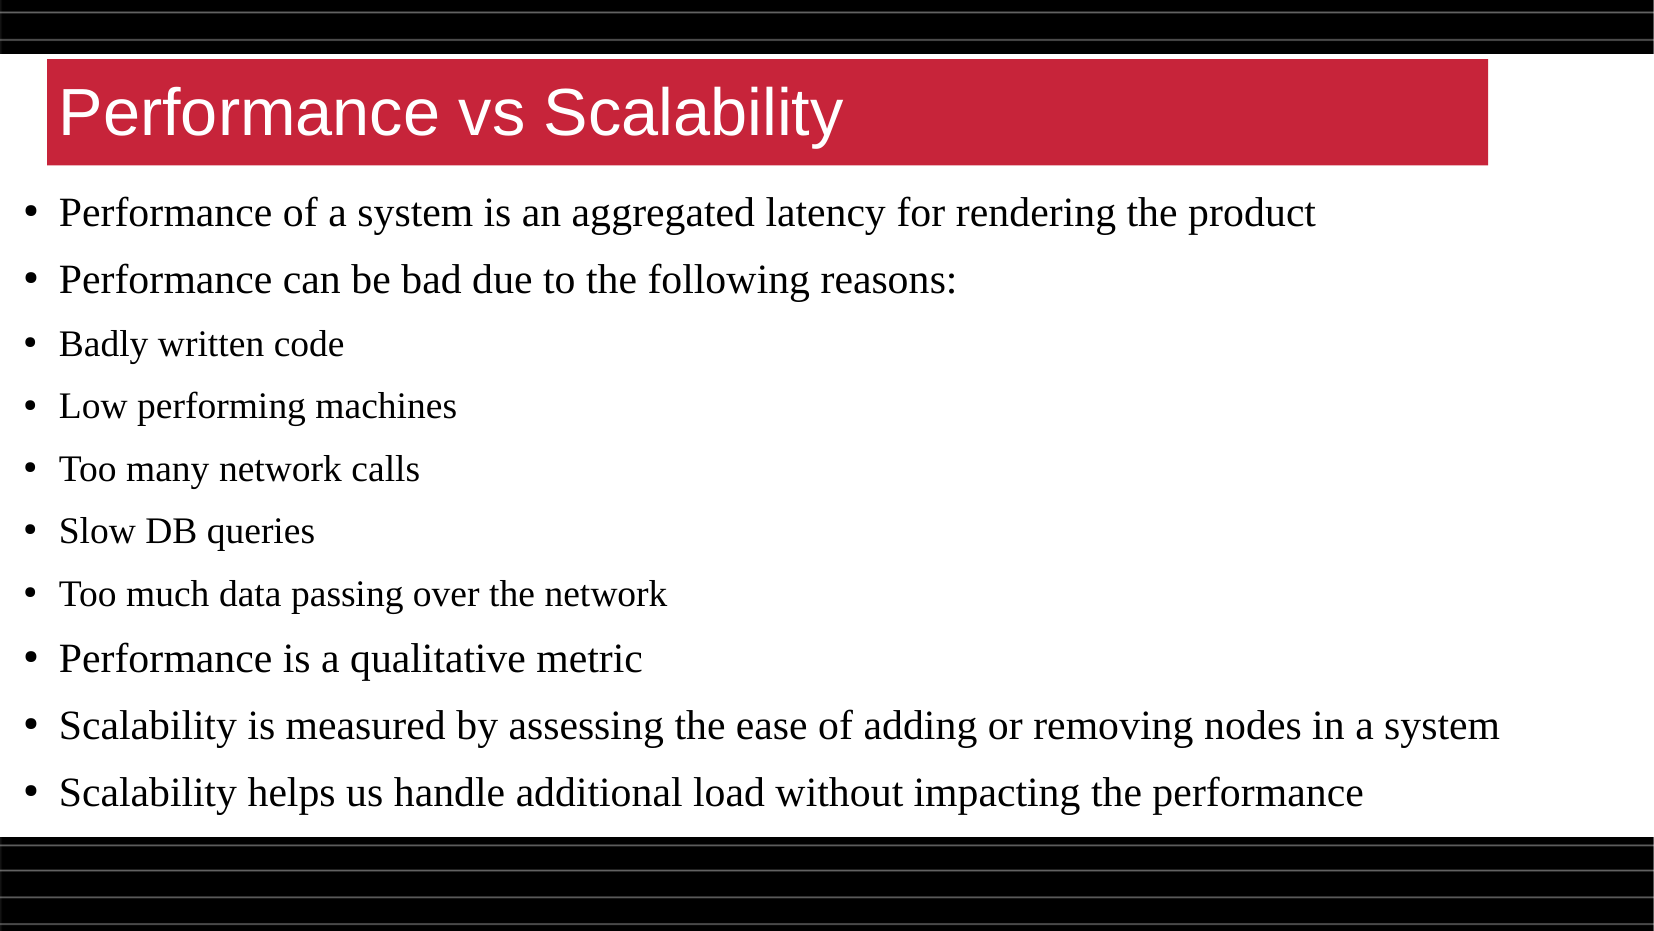

# Performance vs Scalability
Performance of a system is an aggregated latency for rendering the product
Performance can be bad due to the following reasons:
Badly written code
Low performing machines
Too many network calls
Slow DB queries
Too much data passing over the network
Performance is a qualitative metric
Scalability is measured by assessing the ease of adding or removing nodes in a system
Scalability helps us handle additional load without impacting the performance